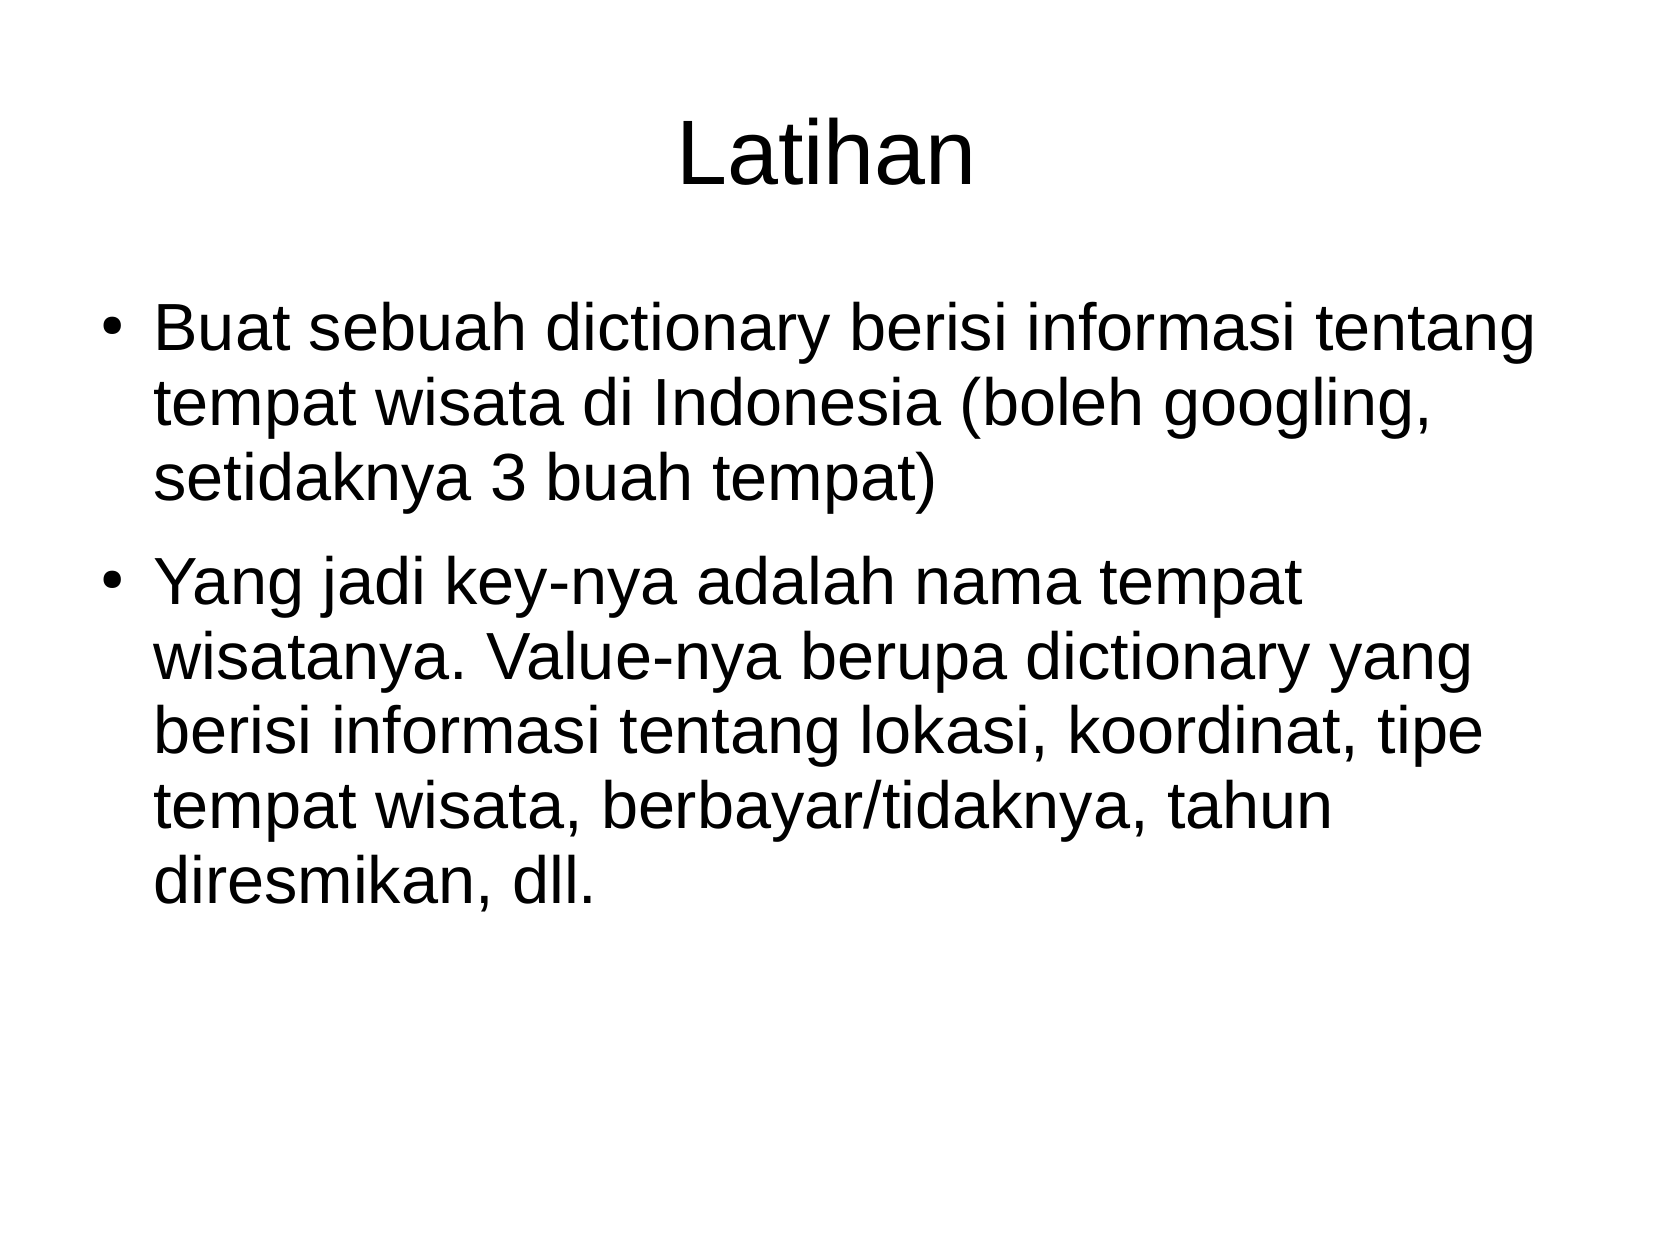

# Latihan
Buat sebuah dictionary berisi informasi tentang tempat wisata di Indonesia (boleh googling, setidaknya 3 buah tempat)
Yang jadi key-nya adalah nama tempat wisatanya. Value-nya berupa dictionary yang berisi informasi tentang lokasi, koordinat, tipe tempat wisata, berbayar/tidaknya, tahun diresmikan, dll.